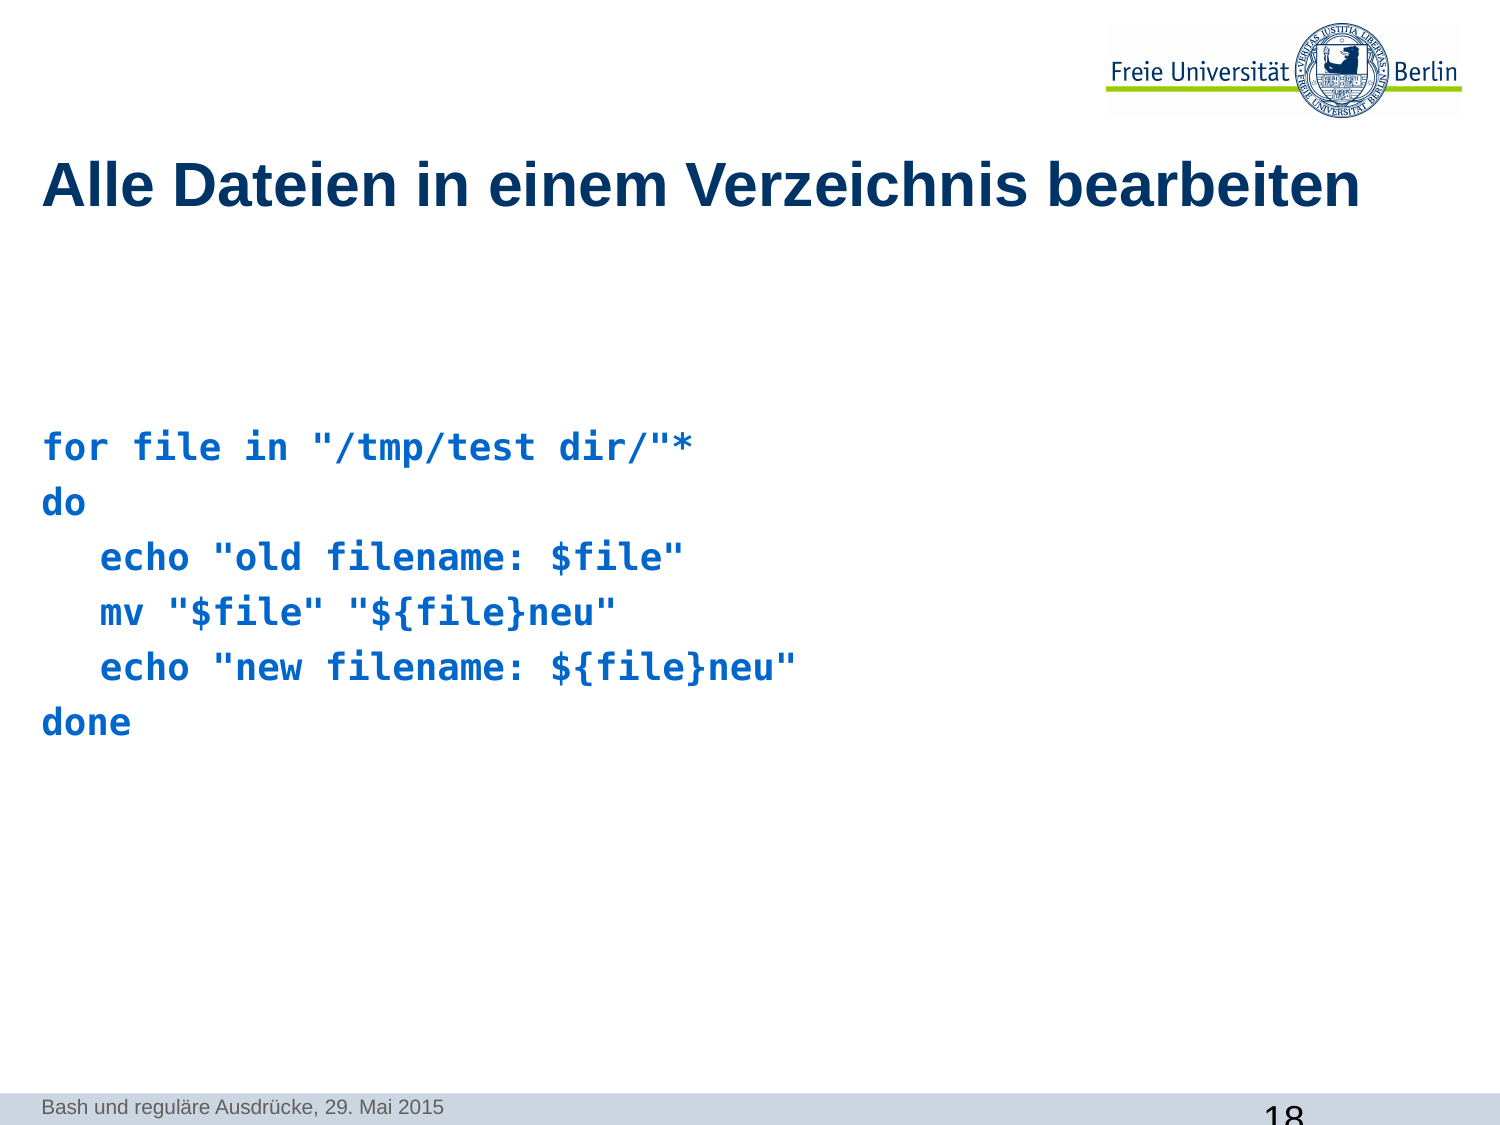

# Alle Dateien in einem Verzeichnis bearbeiten
for file in "/tmp/test dir/"*
do
echo "old filename: $file"
mv "$file" "${file}neu"
echo "new filename: ${file}neu"
done